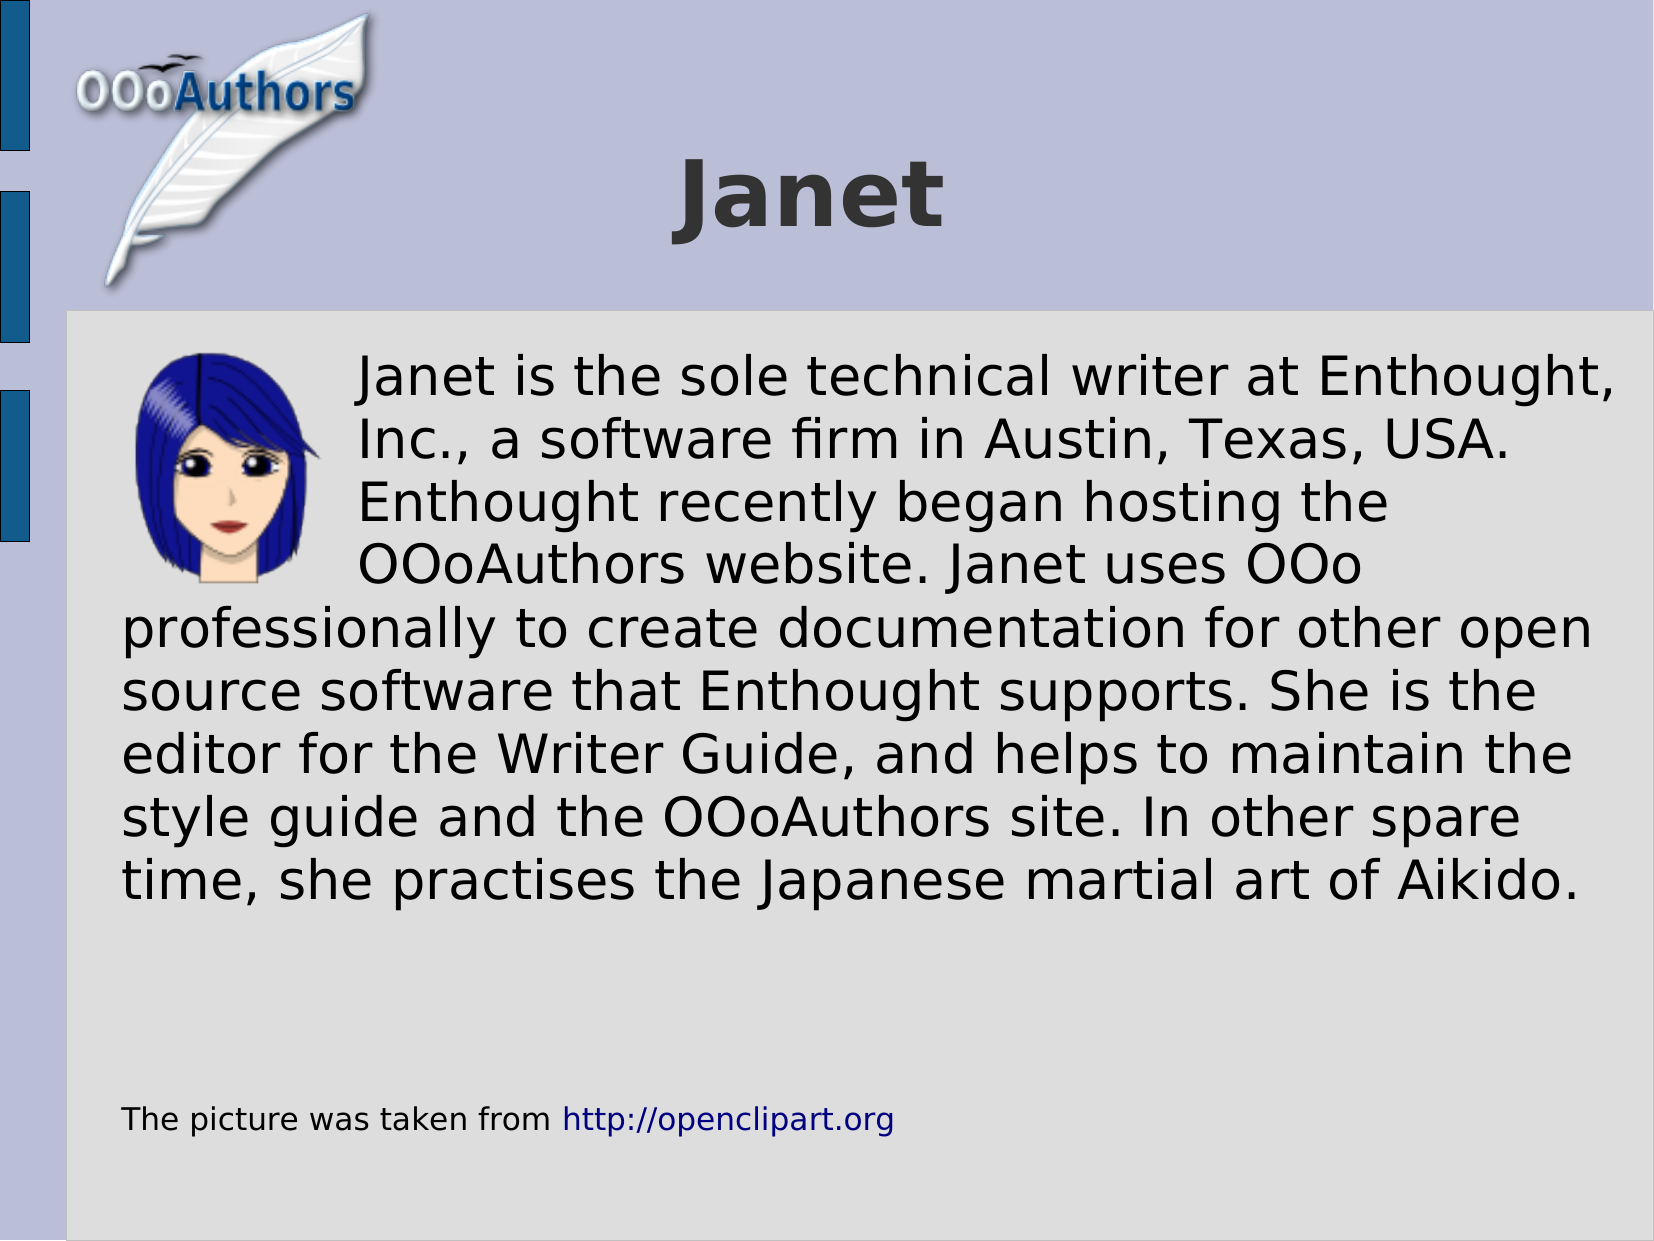

# Janet
Janet is the sole technical writer at Enthought, Inc., a software firm in Austin, Texas, USA. Enthought recently began hosting the OOoAuthors website. Janet uses OOo
professionally to create documentation for other open source software that Enthought supports. She is the editor for the Writer Guide, and helps to maintain the style guide and the OOoAuthors site. In other spare time, she practises the Japanese martial art of Aikido.
The picture was taken from http://openclipart.org